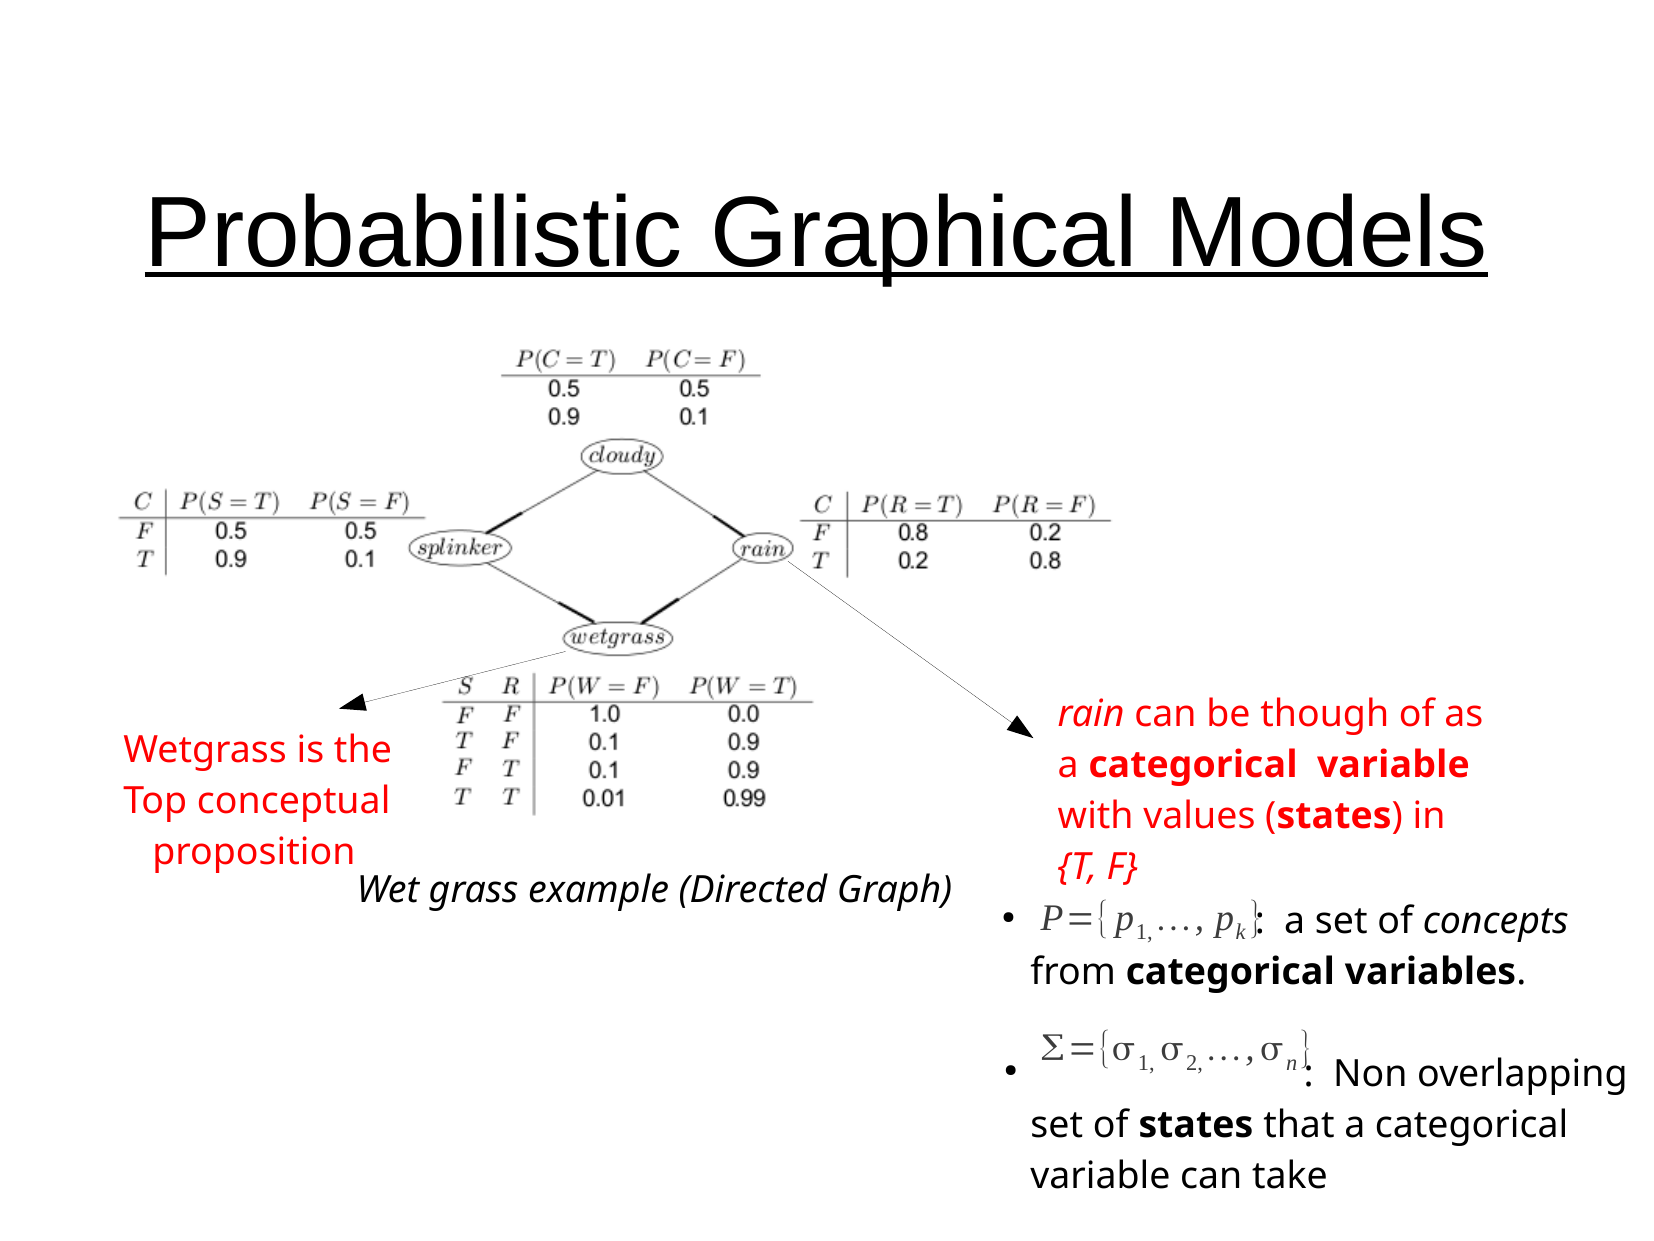

Probabilistic Graphical Models
rain can be though of as
a categorical variable
with values (states) in
{T, F}
Wetgrass is the
Top conceptual
 proposition
Wet grass example (Directed Graph)
 : a set of concepts from categorical variables.
 : Non overlapping set of states that a categorical variable can take